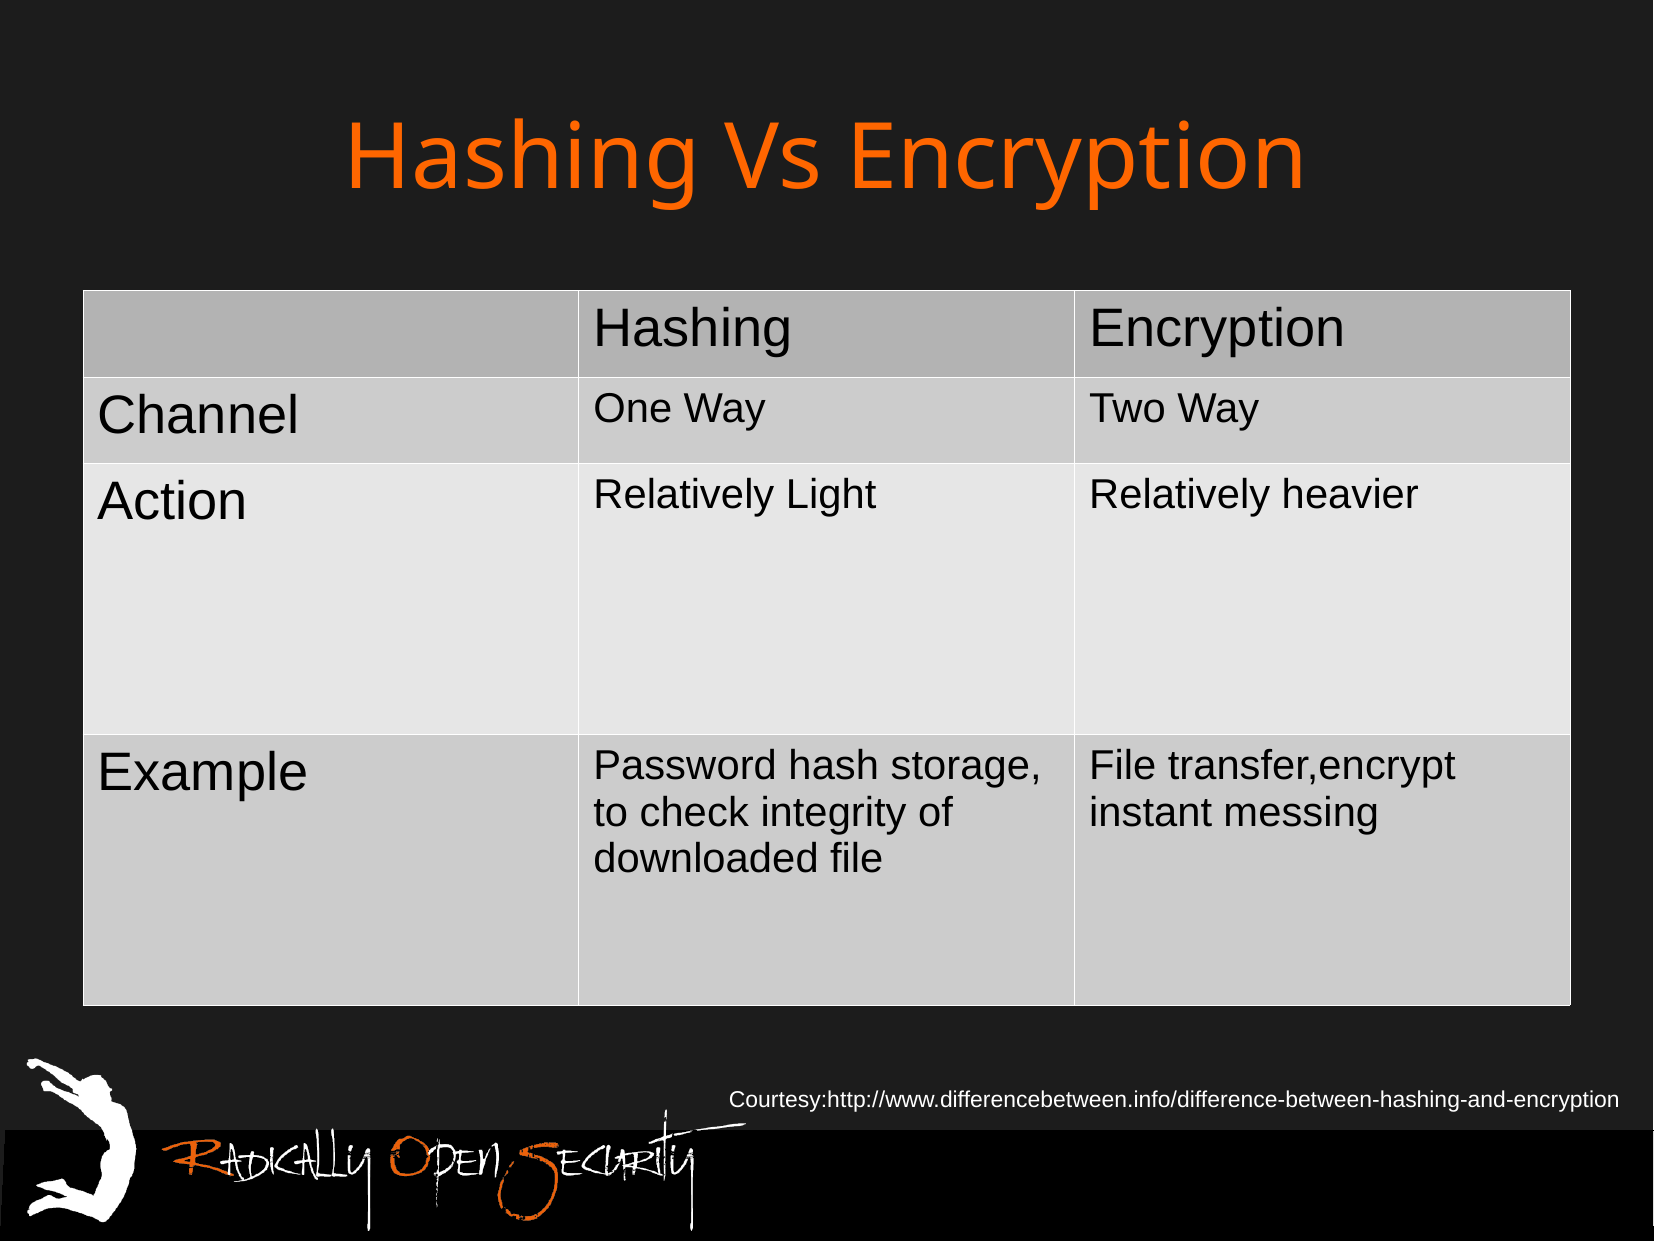

# Hashing Vs Encryption
| | Hashing | Encryption |
| --- | --- | --- |
| Channel | One Way | Two Way |
| Action | Relatively Light | Relatively heavier |
| Example | Password hash storage, to check integrity of downloaded file | File transfer,encrypt instant messing |
Courtesy:http://www.differencebetween.info/difference-between-hashing-and-encryption